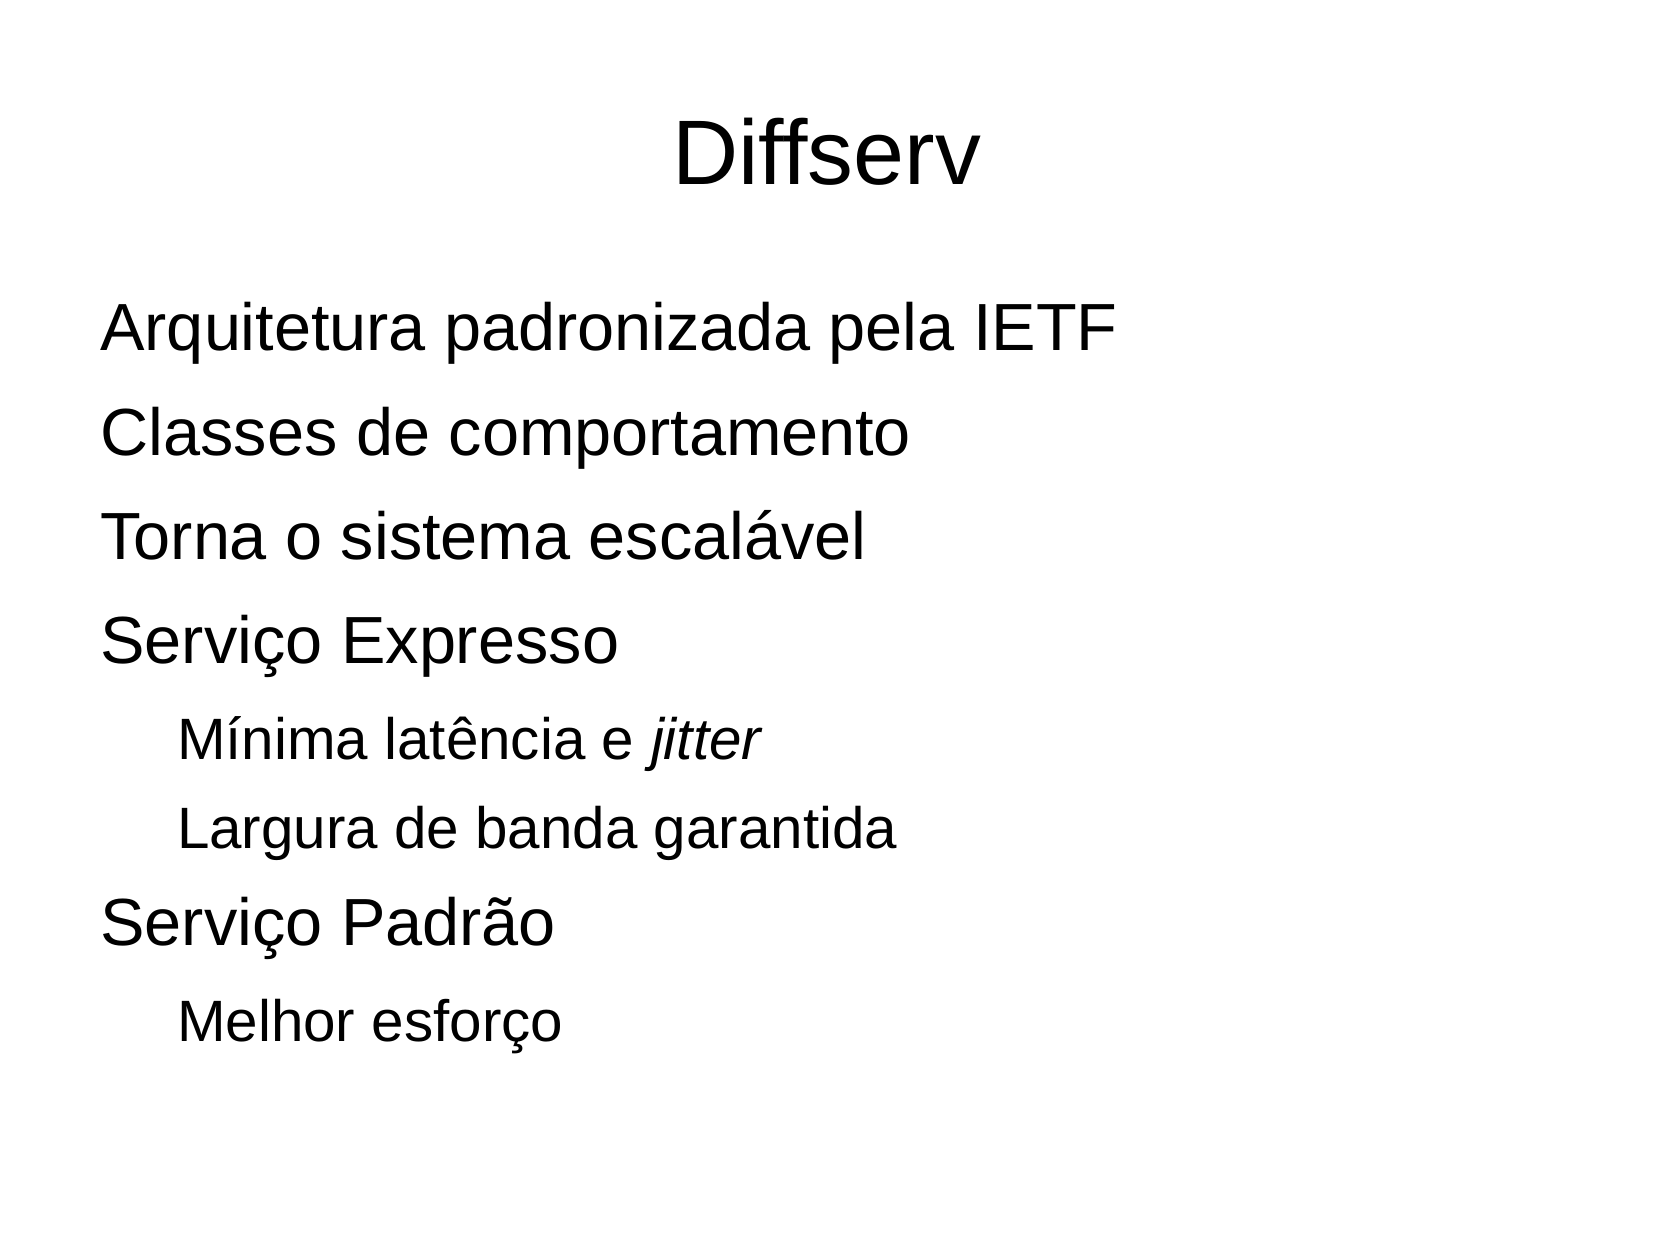

# Diffserv
Arquitetura padronizada pela IETF
Classes de comportamento
Torna o sistema escalável
Serviço Expresso
Mínima latência e jitter
Largura de banda garantida
Serviço Padrão
Melhor esforço